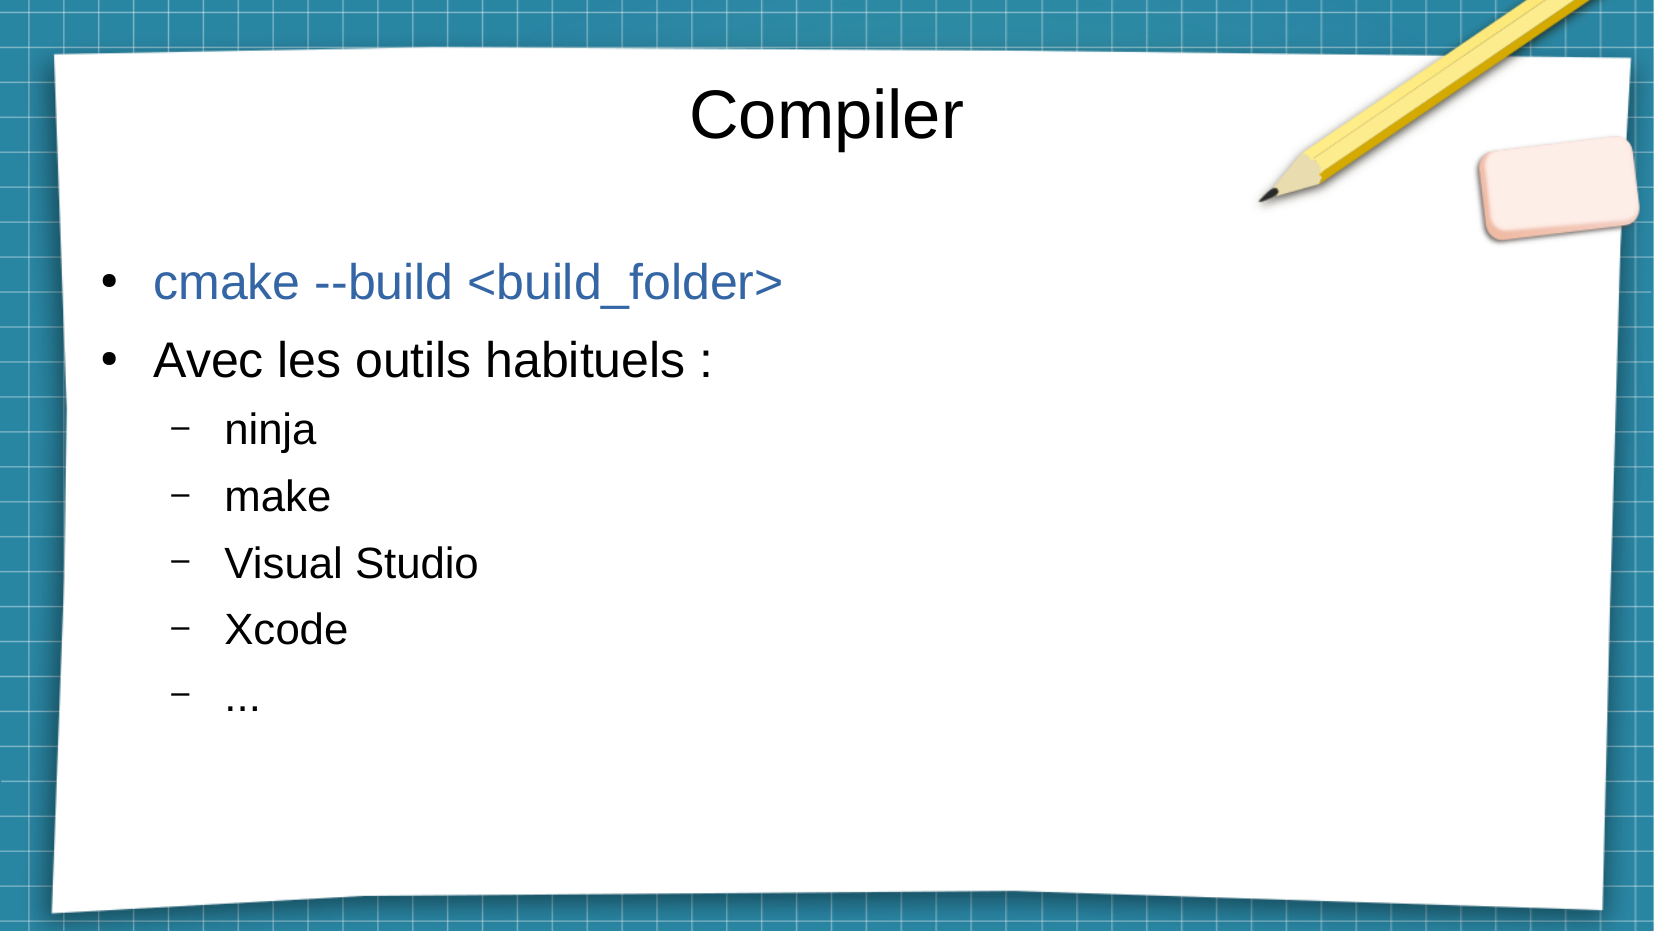

# Compiler
cmake --build <build_folder>
Avec les outils habituels :
ninja
make
Visual Studio
Xcode
...